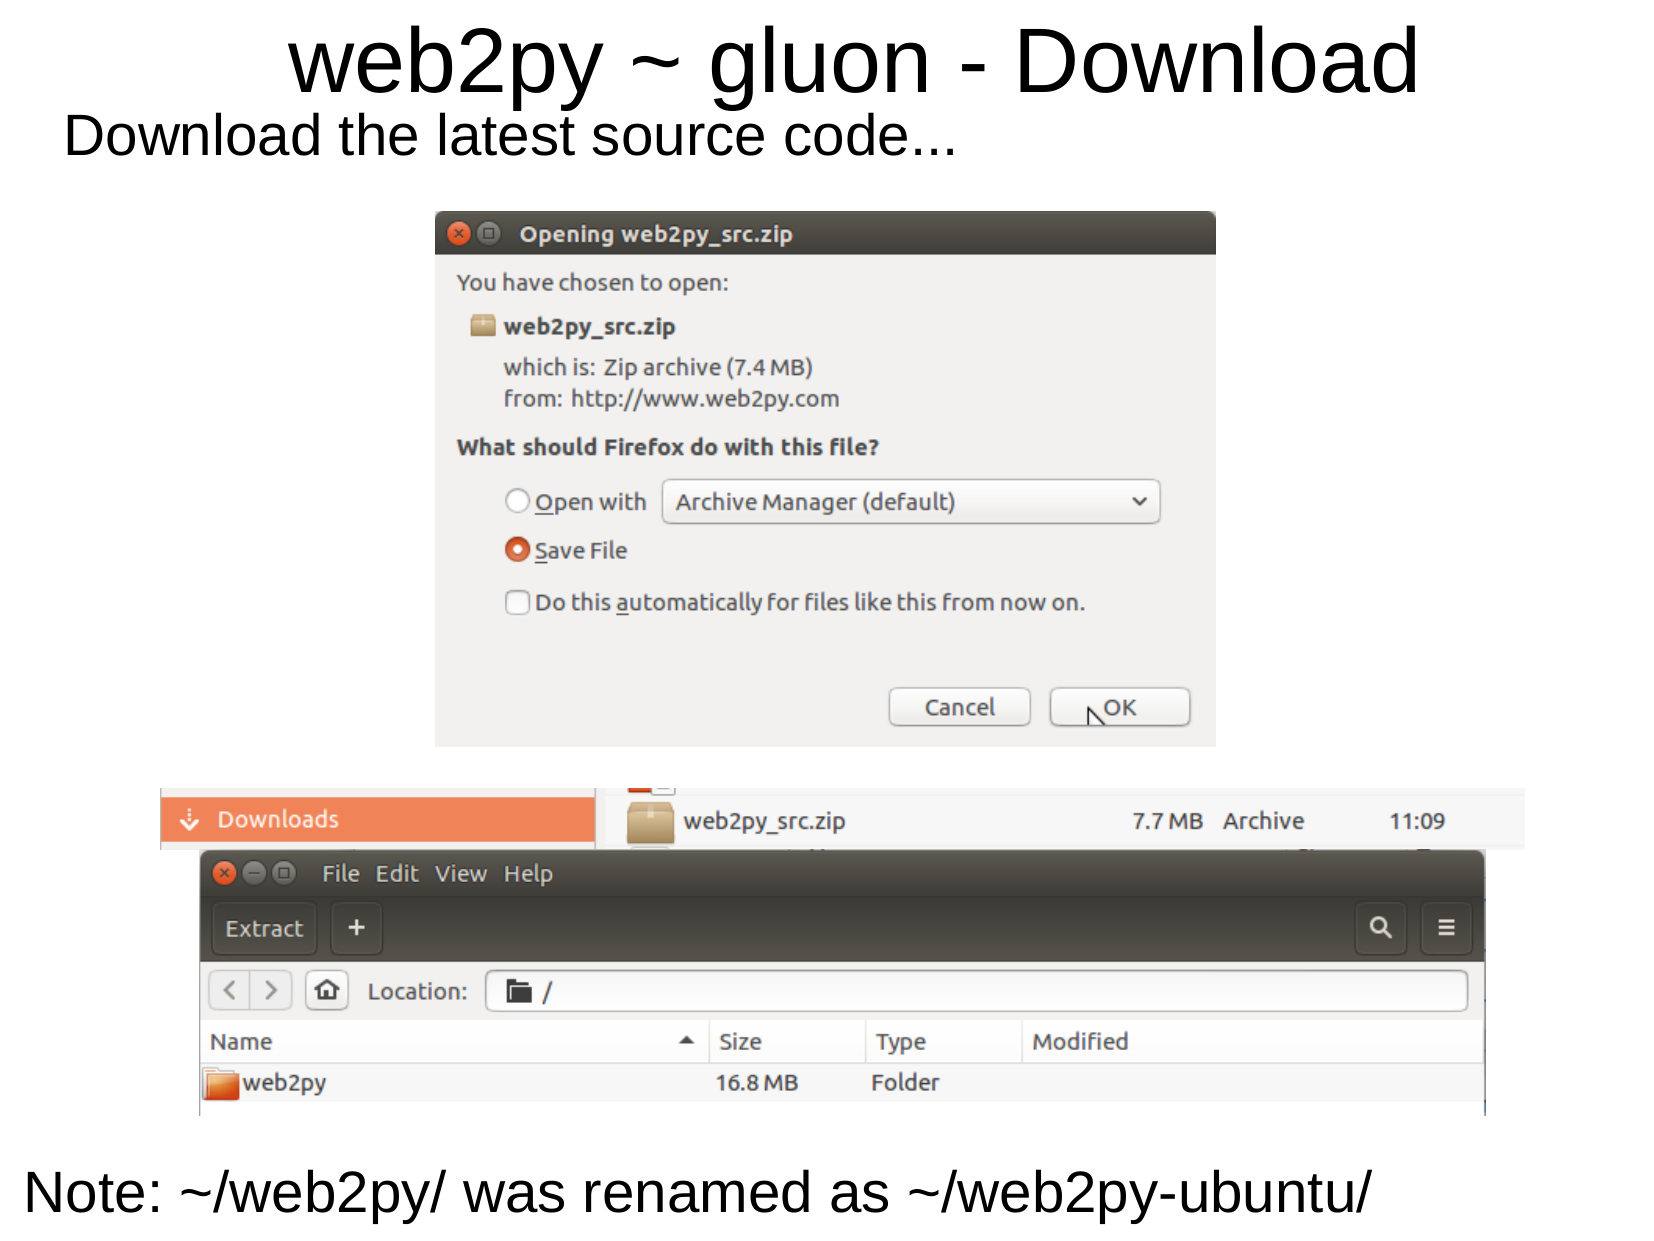

# web2py ~ gluon - Download
Download the latest source code...
Note: ~/web2py/ was renamed as ~/web2py-ubuntu/